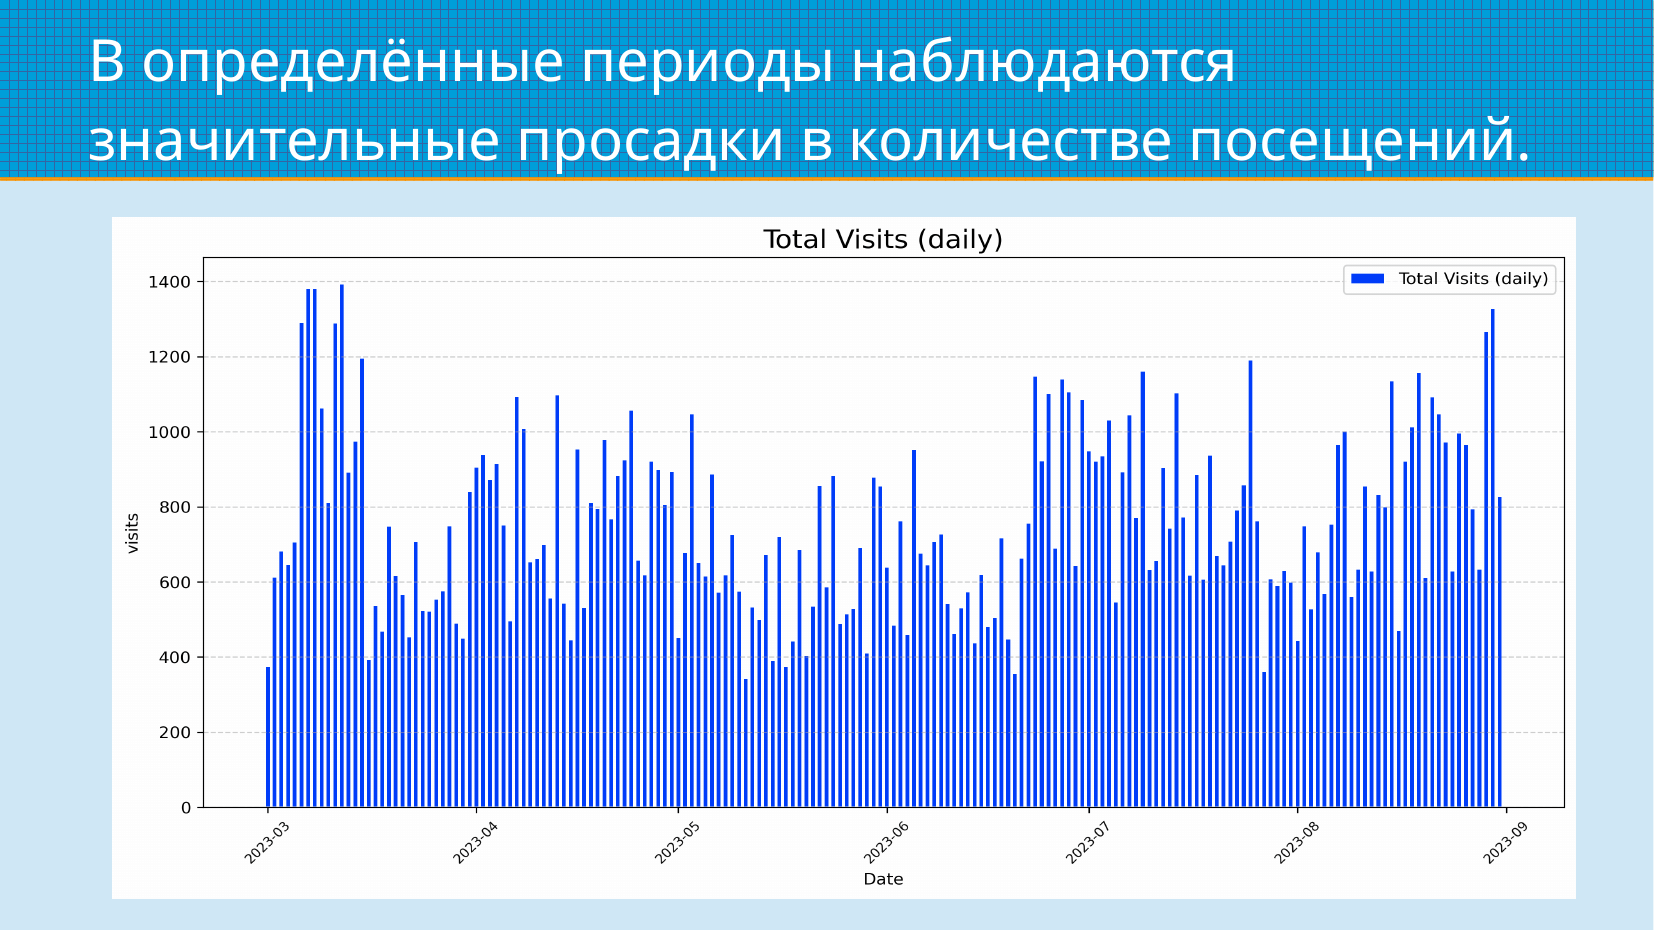

# В определённые периоды наблюдаются значительные просадки в количестве посещений.